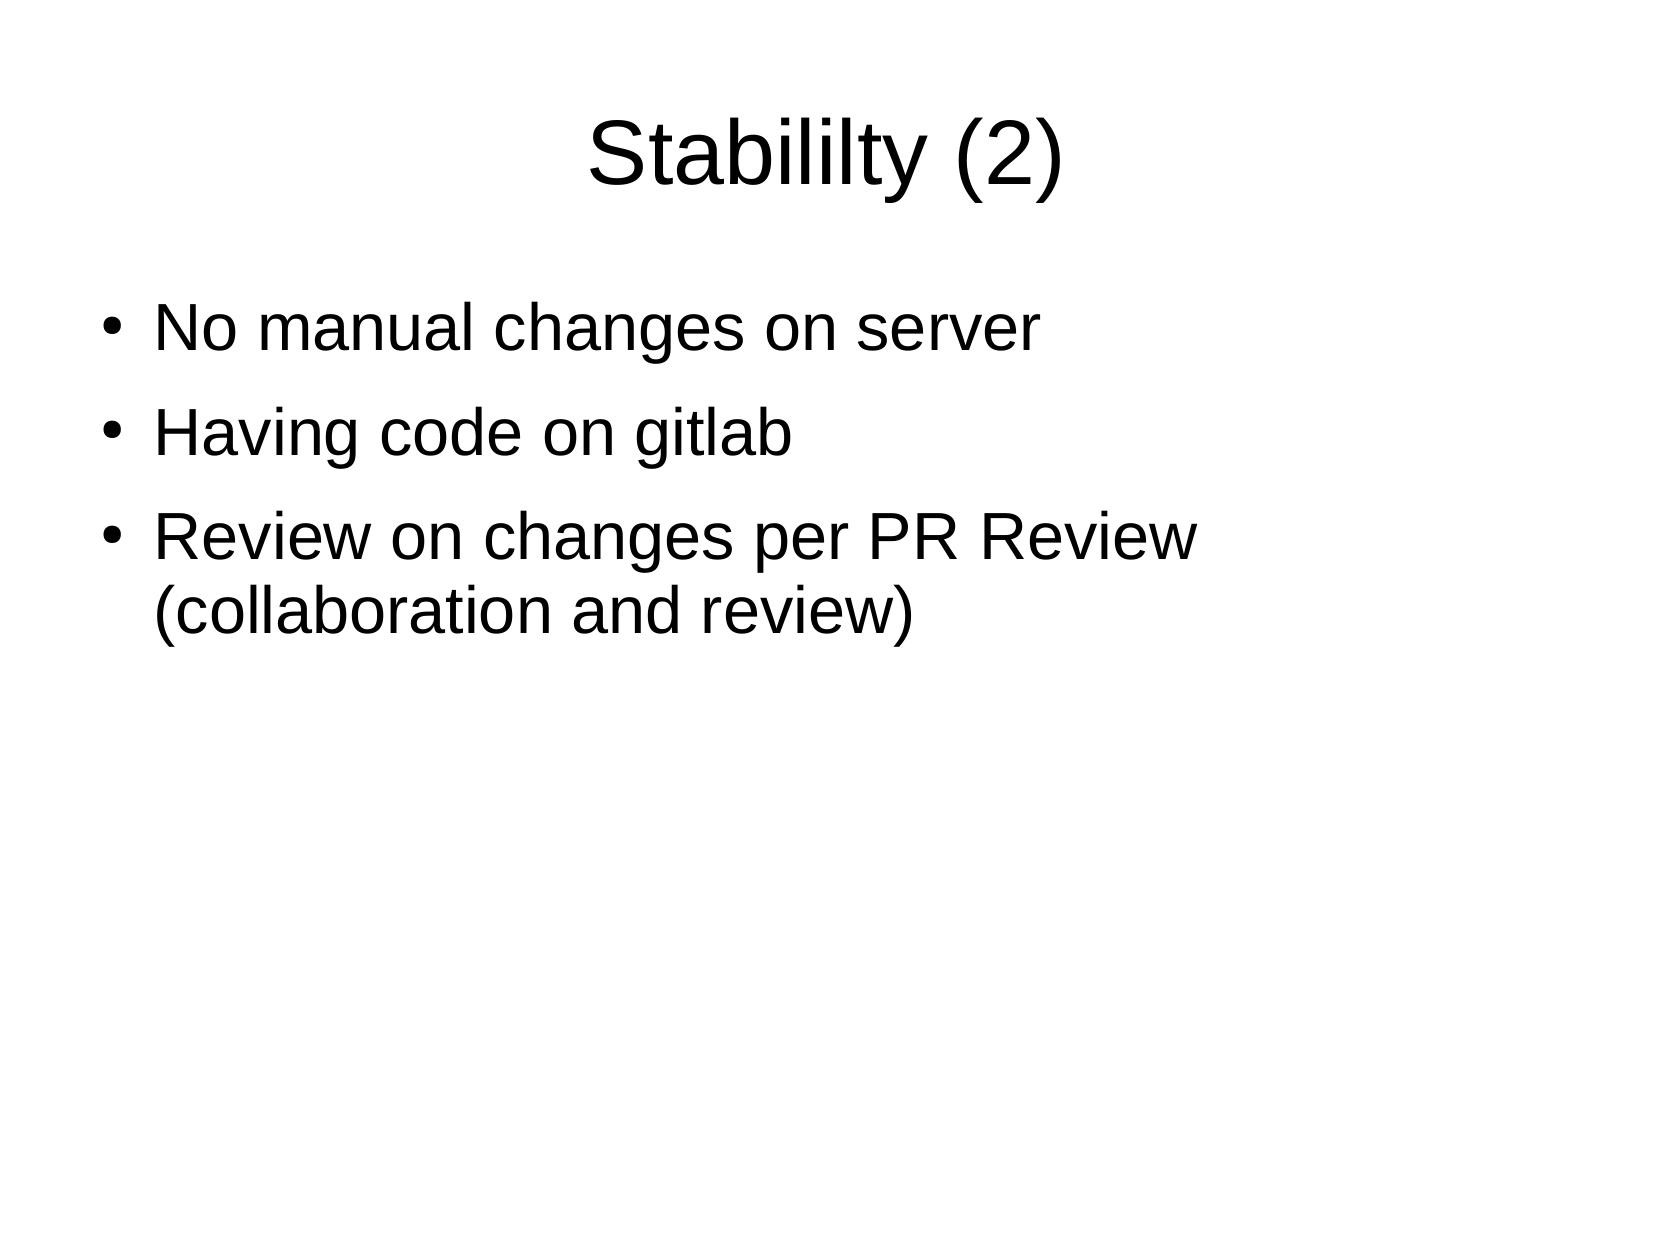

# Stabililty (2)
No manual changes on server
Having code on gitlab
Review on changes per PR Review (collaboration and review)